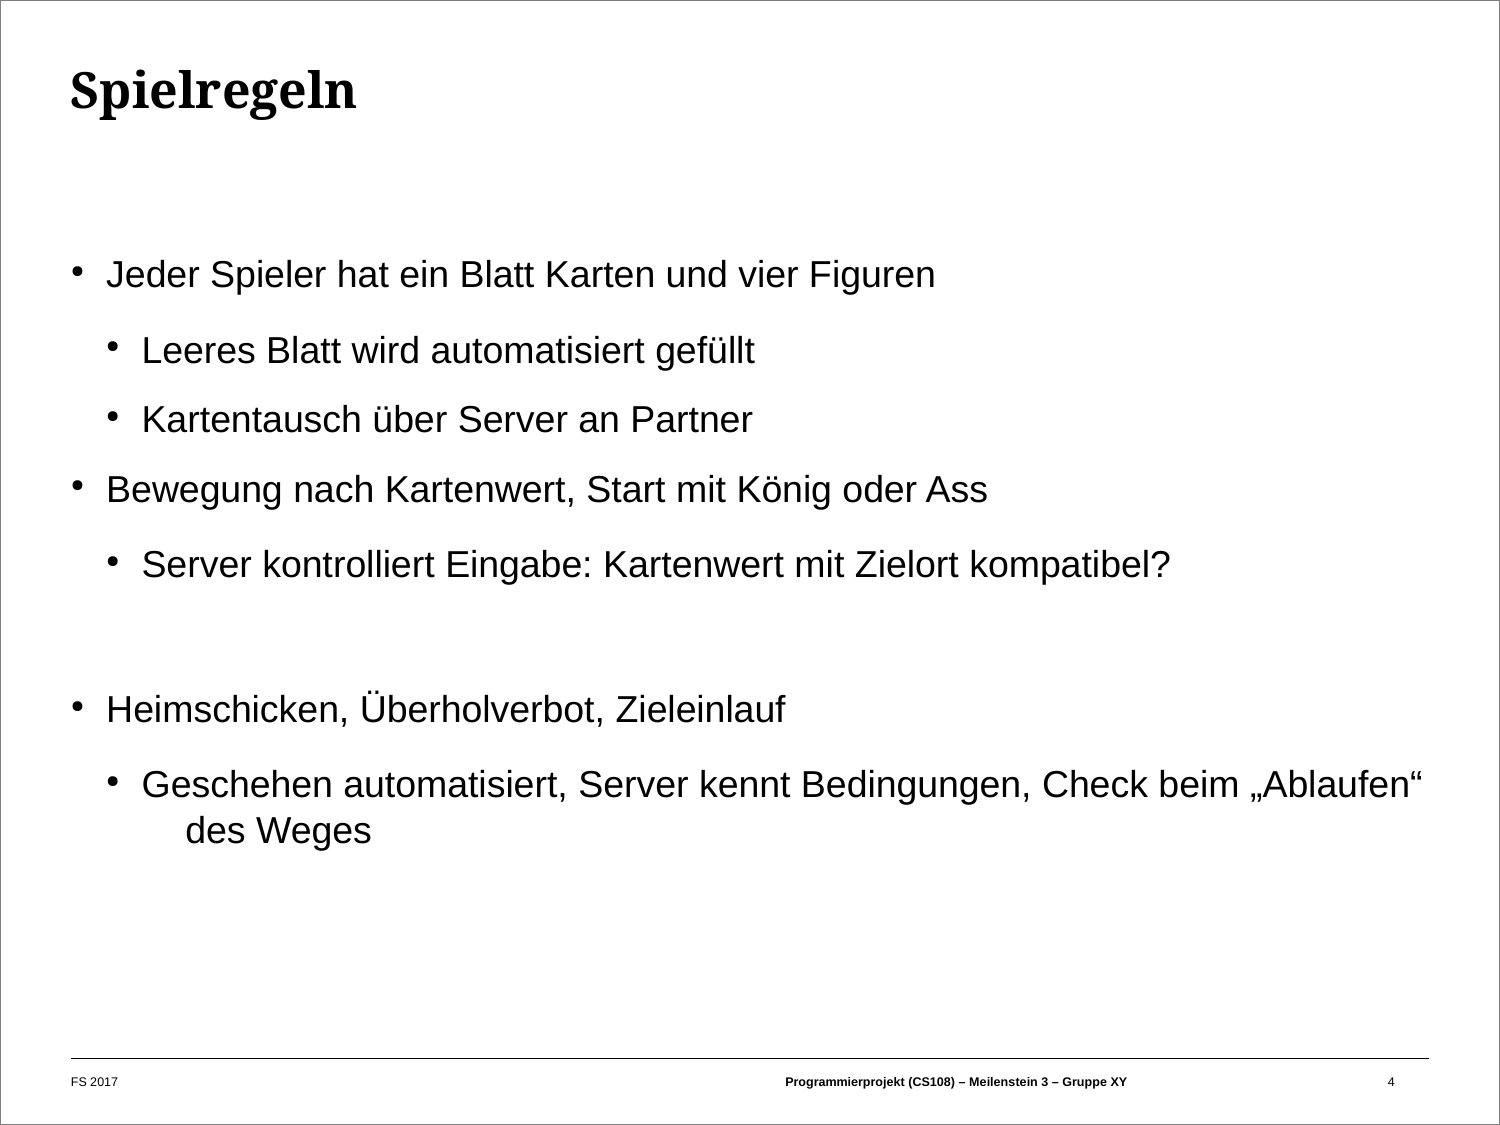

# Spielregeln
Jeder Spieler hat ein Blatt Karten und vier Figuren
Leeres Blatt wird automatisiert gefüllt
Kartentausch über Server an Partner
Bewegung nach Kartenwert, Start mit König oder Ass
Server kontrolliert Eingabe: Kartenwert mit Zielort kompatibel?
Heimschicken, Überholverbot, Zieleinlauf
Geschehen automatisiert, Server kennt Bedingungen, Check beim „Ablaufen“ des Weges
FS 2017
Programmierprojekt (CS108) – Meilenstein 3 – Gruppe XY